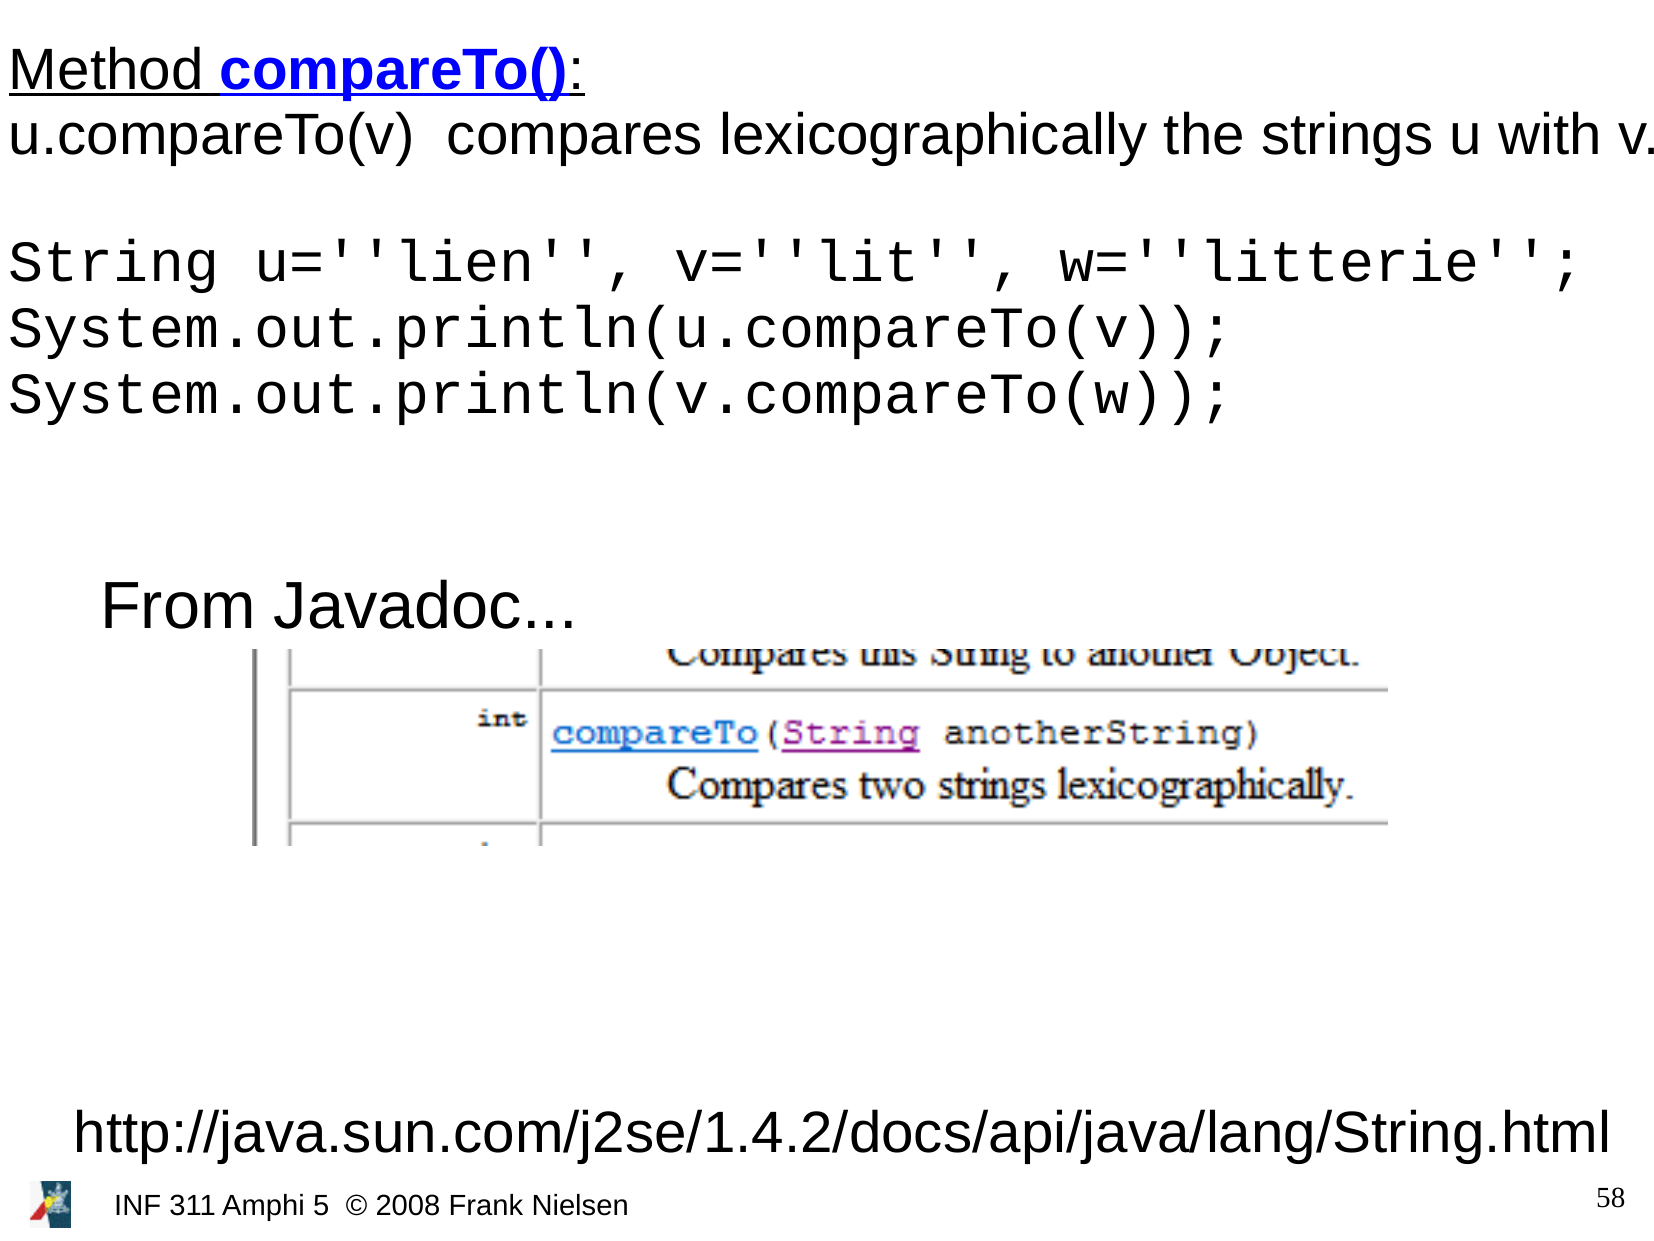

Method compareTo():
u.compareTo(v) compares lexicographically the strings u with v.
String u=''lien'', v=''lit'', w=''litterie'';
System.out.println(u.compareTo(v));
System.out.println(v.compareTo(w));
From Javadoc...
http://java.sun.com/j2se/1.4.2/docs/api/java/lang/String.html